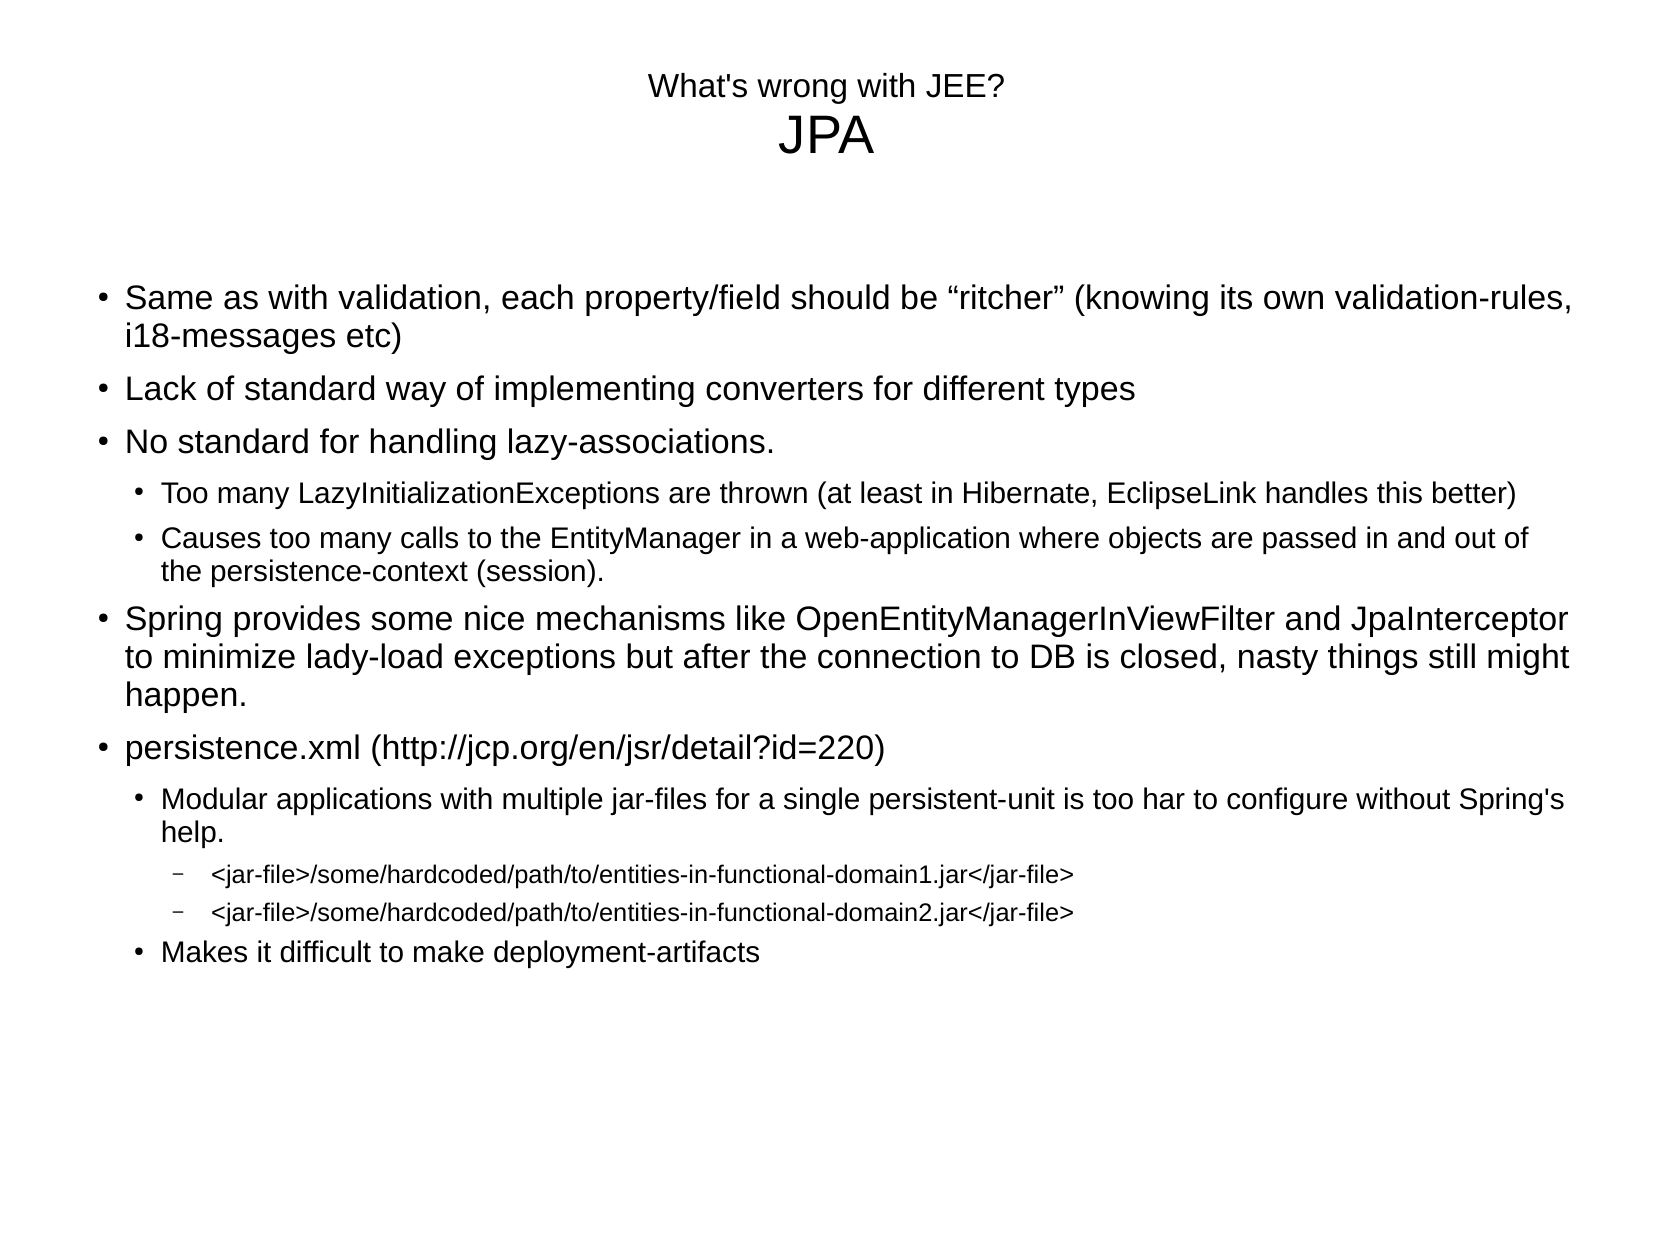

What's wrong with JEE?
JPA
# Same as with validation, each property/field should be “ritcher” (knowing its own validation-rules, i18-messages etc)
Lack of standard way of implementing converters for different types
No standard for handling lazy-associations.
Too many LazyInitializationExceptions are thrown (at least in Hibernate, EclipseLink handles this better)
Causes too many calls to the EntityManager in a web-application where objects are passed in and out of the persistence-context (session).
Spring provides some nice mechanisms like OpenEntityManagerInViewFilter and JpaInterceptor to minimize lady-load exceptions but after the connection to DB is closed, nasty things still might happen.
persistence.xml (http://jcp.org/en/jsr/detail?id=220)
Modular applications with multiple jar-files for a single persistent-unit is too har to configure without Spring's help.
 <jar-file>/some/hardcoded/path/to/entities-in-functional-domain1.jar</jar-file>
 <jar-file>/some/hardcoded/path/to/entities-in-functional-domain2.jar</jar-file>
Makes it difficult to make deployment-artifacts